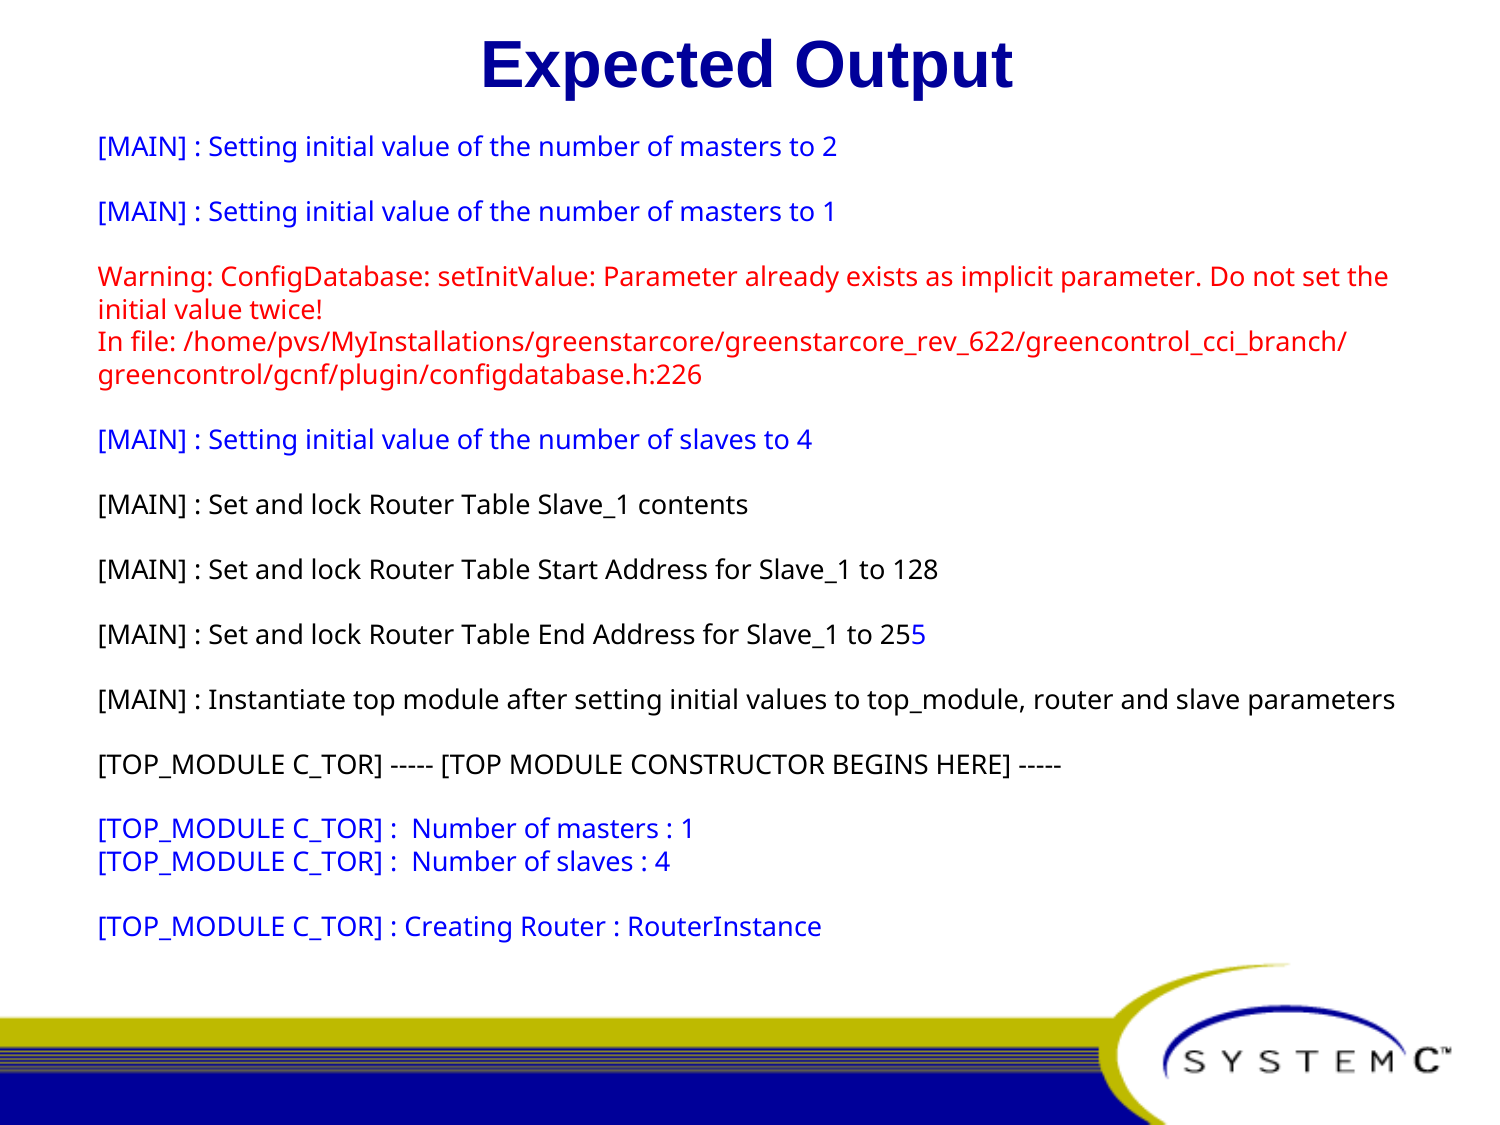

Expected Output
[MAIN] : Setting initial value of the number of masters to 2
[MAIN] : Setting initial value of the number of masters to 1
Warning: ConfigDatabase: setInitValue: Parameter already exists as implicit parameter. Do not set the initial value twice!
In file: /home/pvs/MyInstallations/greenstarcore/greenstarcore_rev_622/greencontrol_cci_branch/greencontrol/gcnf/plugin/configdatabase.h:226
[MAIN] : Setting initial value of the number of slaves to 4
[MAIN] : Set and lock Router Table Slave_1 contents
[MAIN] : Set and lock Router Table Start Address for Slave_1 to 128
[MAIN] : Set and lock Router Table End Address for Slave_1 to 255
[MAIN] : Instantiate top module after setting initial values to top_module, router and slave parameters
[TOP_MODULE C_TOR] ----- [TOP MODULE CONSTRUCTOR BEGINS HERE] -----
[TOP_MODULE C_TOR] : Number of masters : 1
[TOP_MODULE C_TOR] : Number of slaves : 4
[TOP_MODULE C_TOR] : Creating Router : RouterInstance